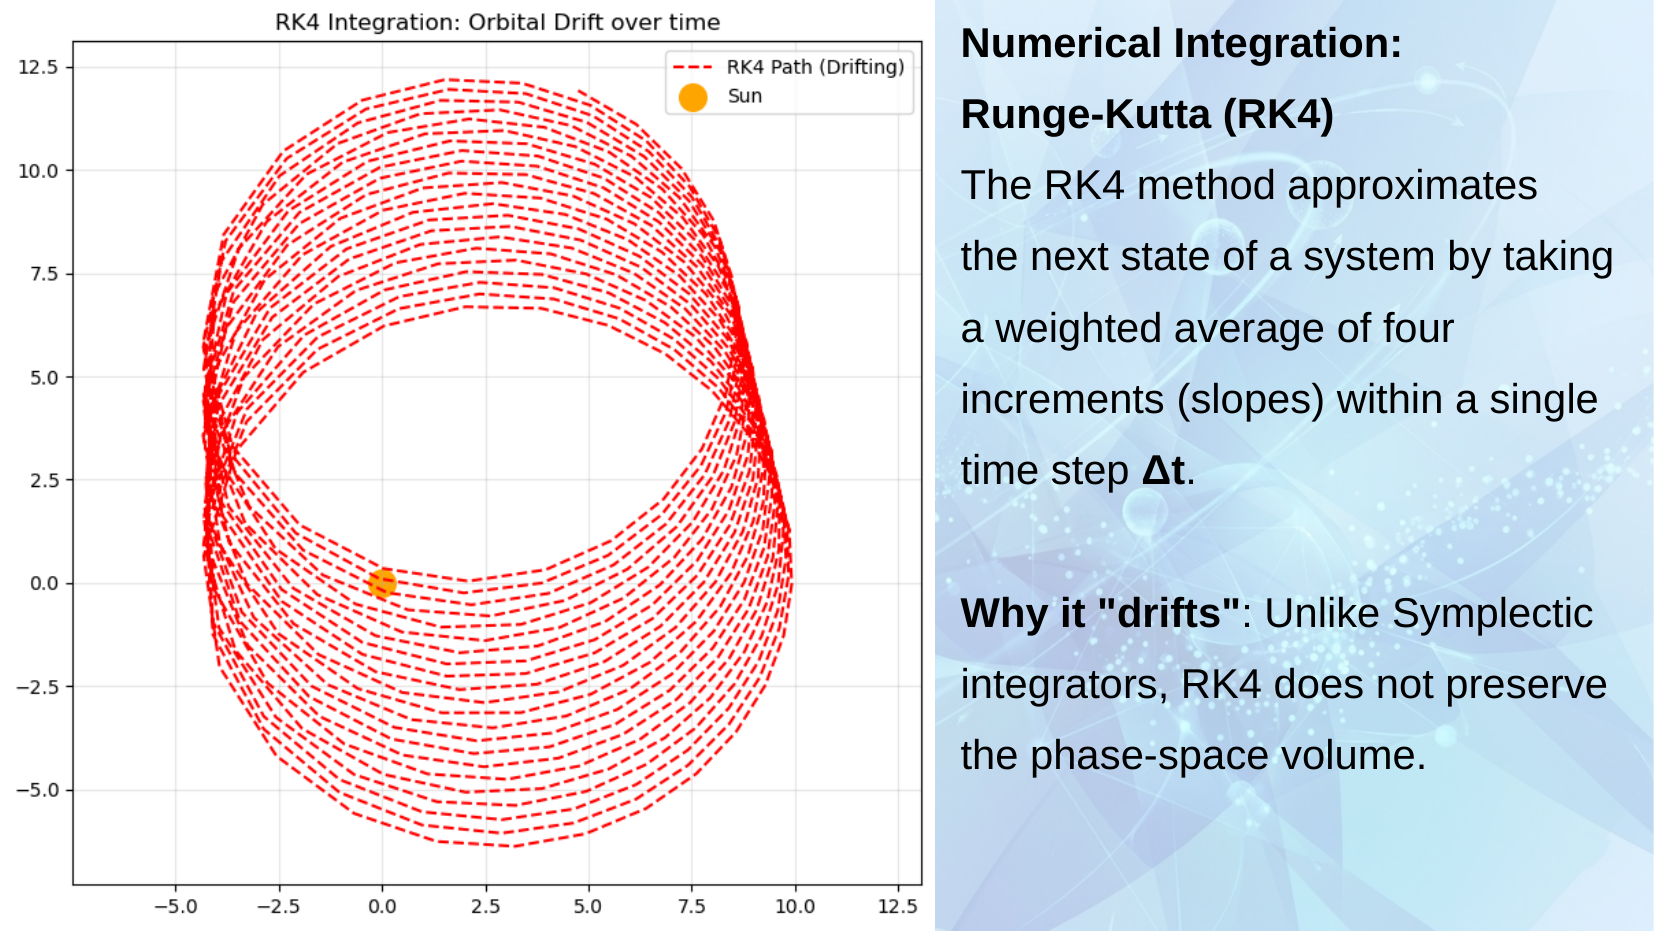

Numerical Integration:
Runge-Kutta (RK4)
The RK4 method approximates
the next state of a system by taking
a weighted average of four
increments (slopes) within a single
time step Δt.
Why it "drifts": Unlike Symplectic
integrators, RK4 does not preserve
the phase-space volume.